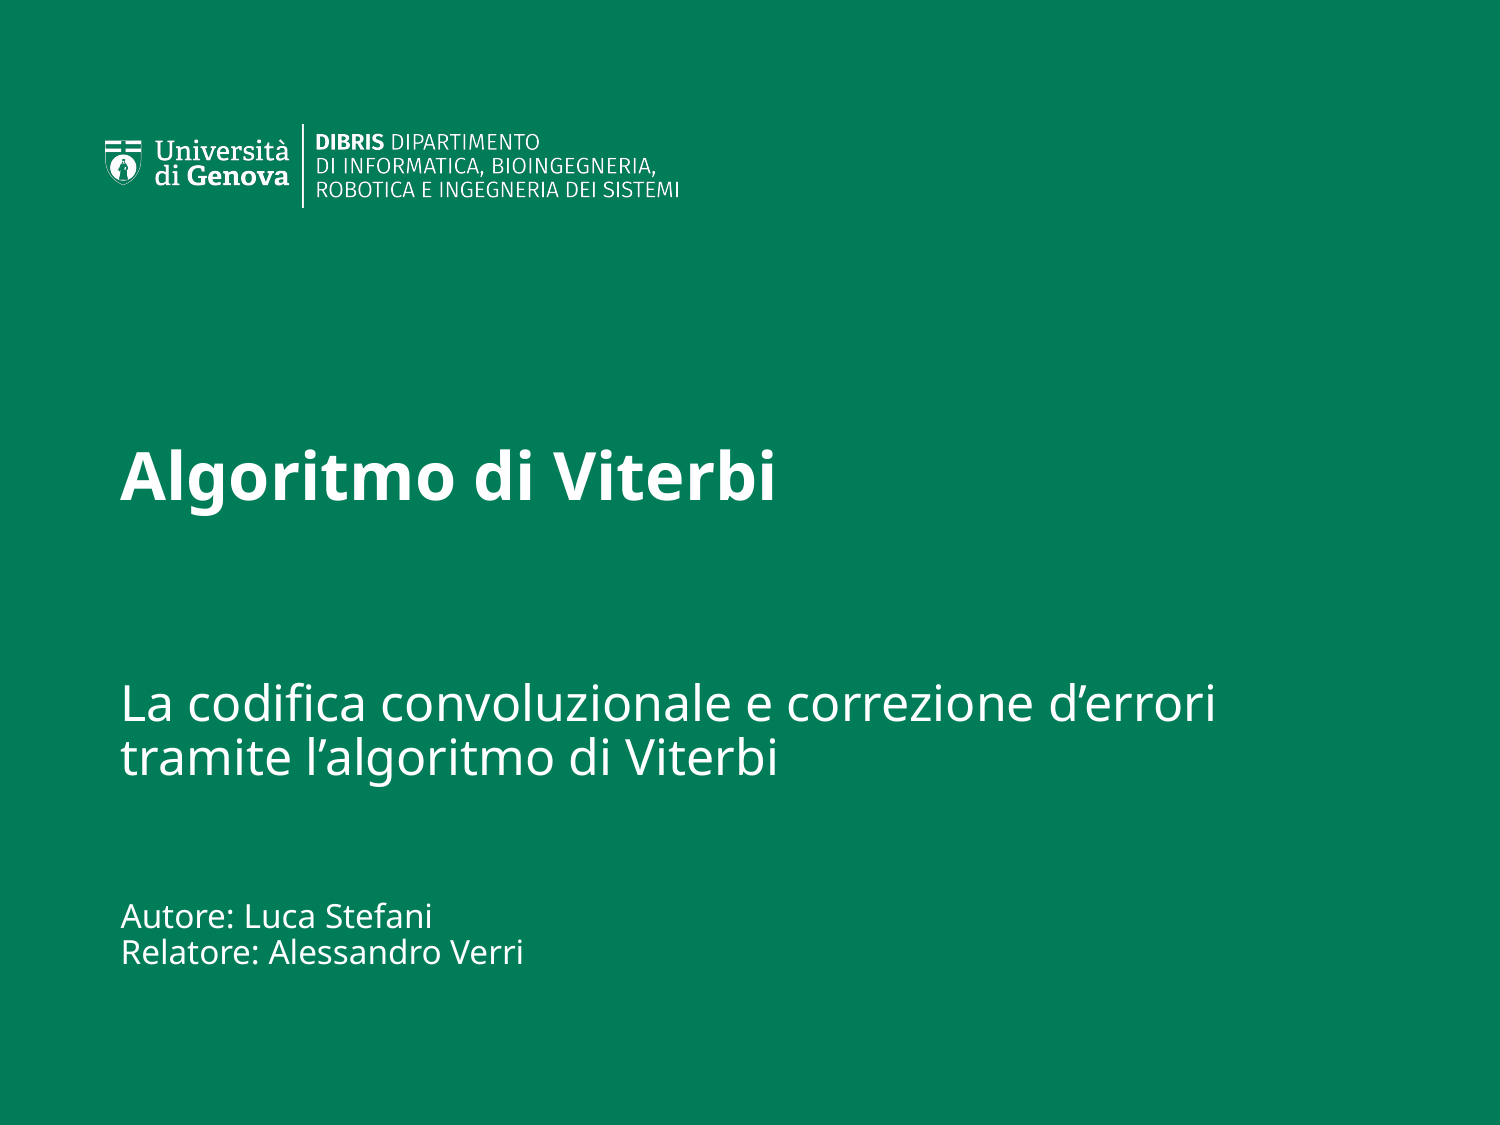

Algoritmo di Viterbi
La codifica convoluzionale e correzione d’errori tramite l’algoritmo di Viterbi
# Autore: Luca Stefani Relatore: Alessandro Verri